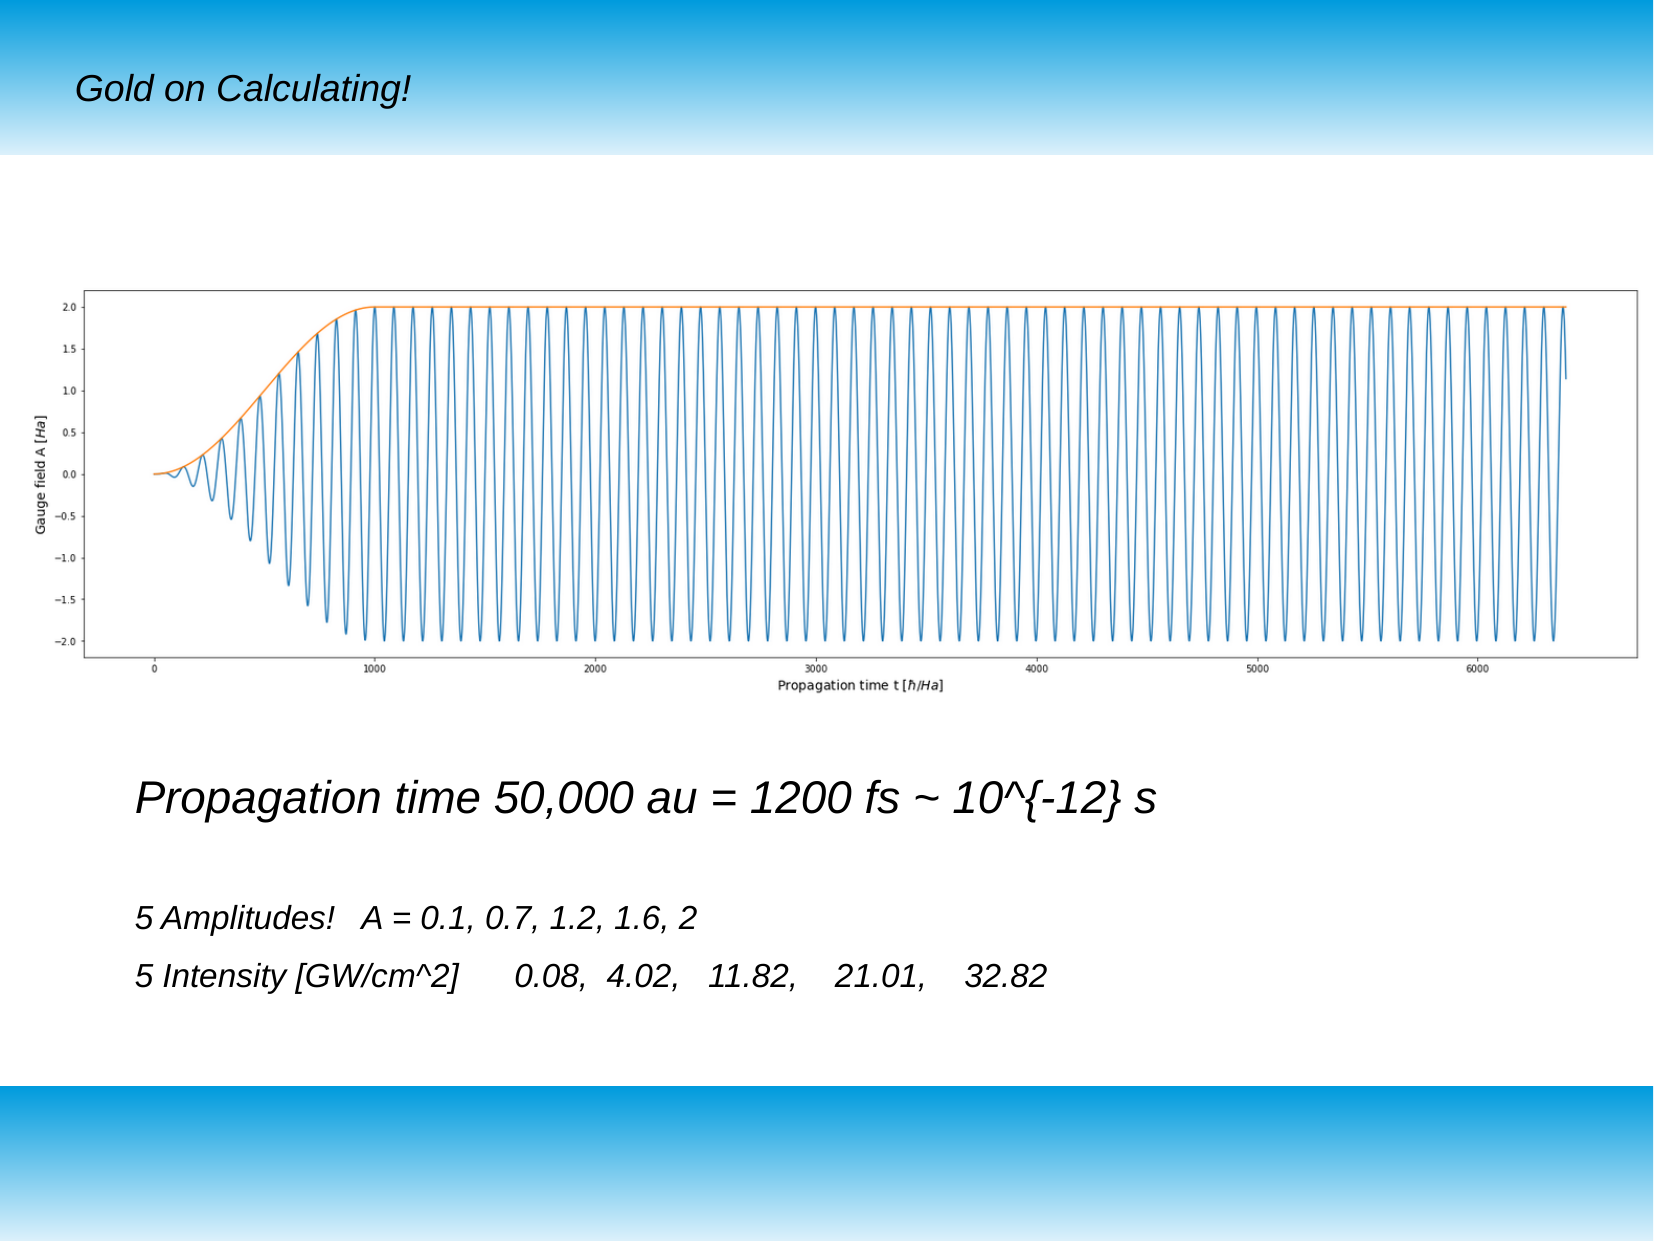

Gold on Calculating!
Propagation time 50,000 au = 1200 fs ~ 10^{-12} s
5 Amplitudes! A = 0.1, 0.7, 1.2, 1.6, 2
5 Intensity [GW/cm^2] 0.08, 4.02, 11.82, 21.01, 32.82